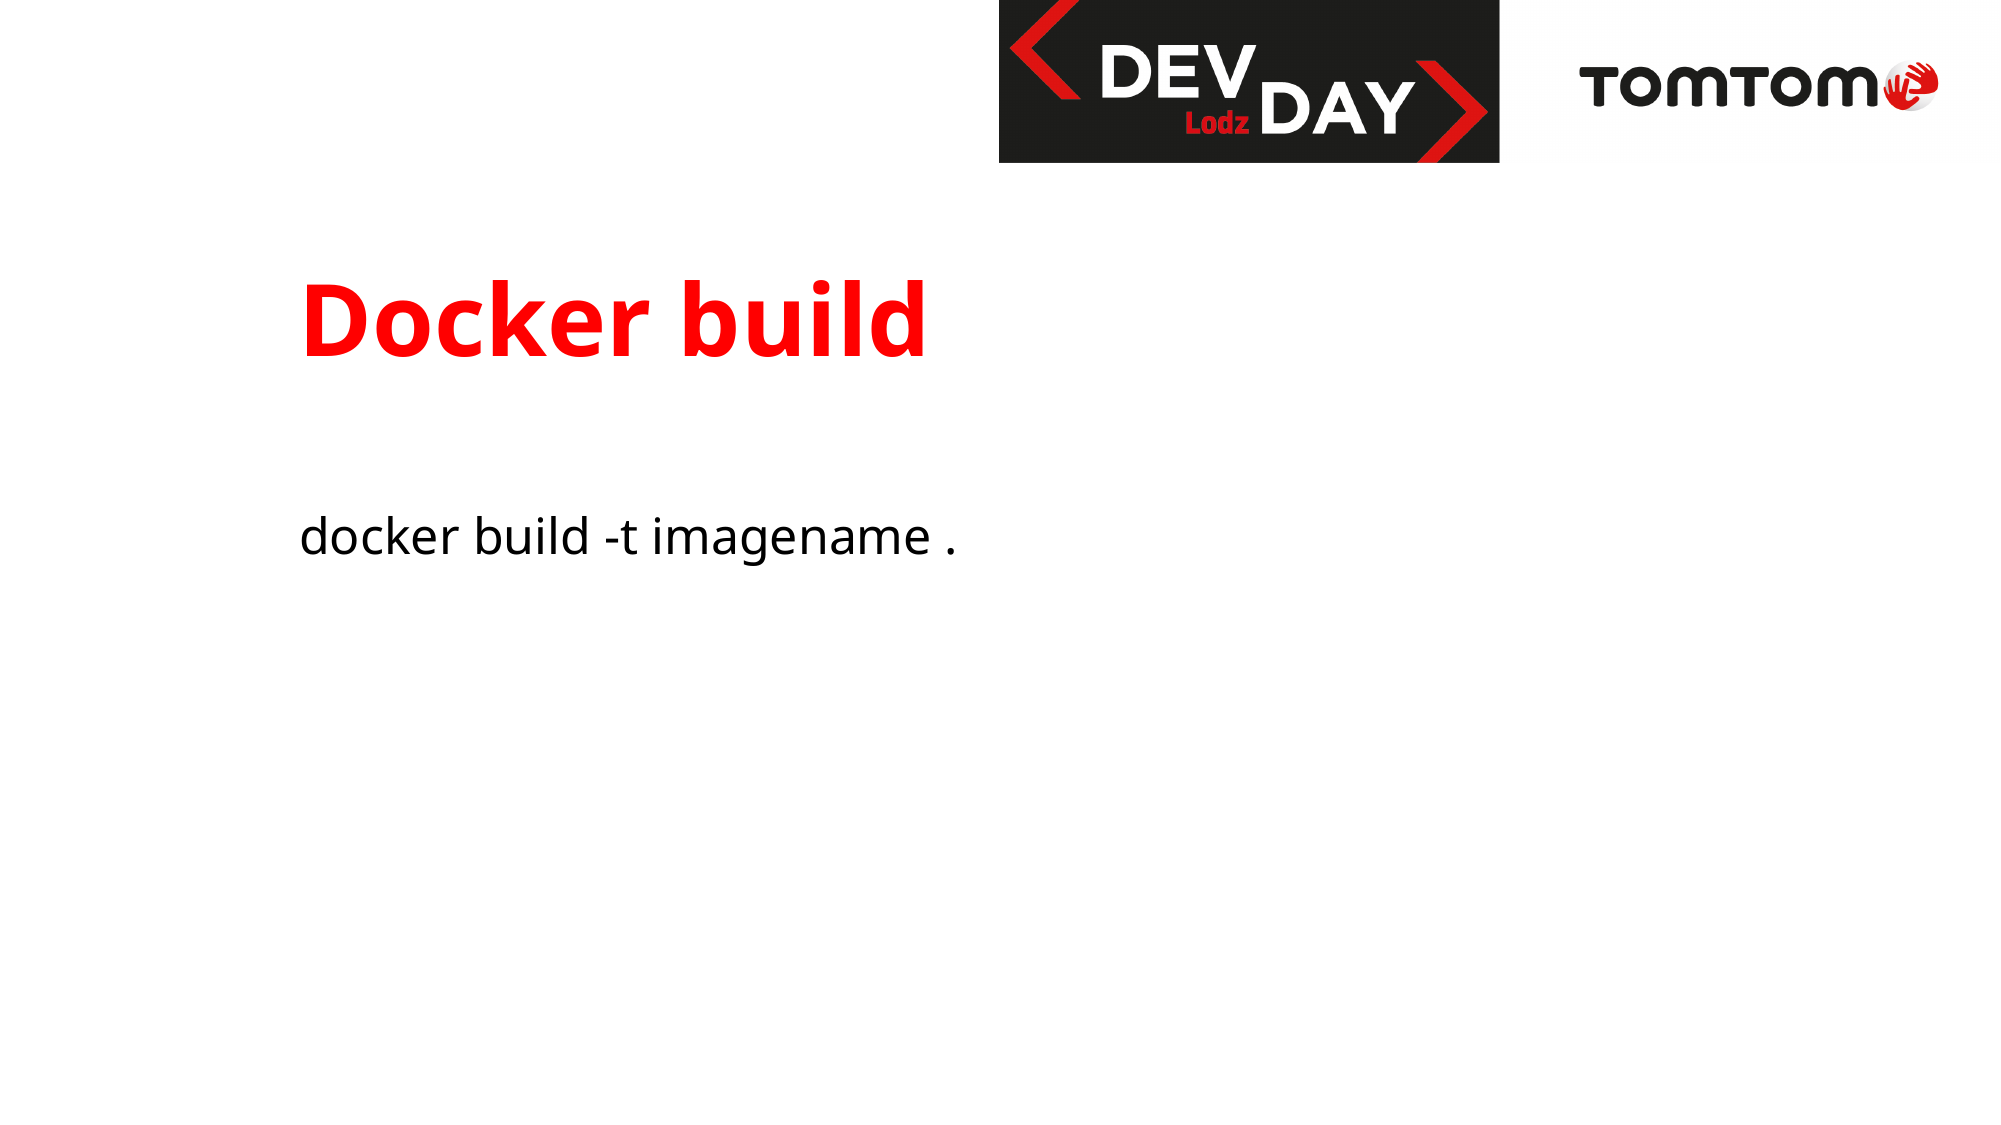

Docker build
docker build -t imagename .